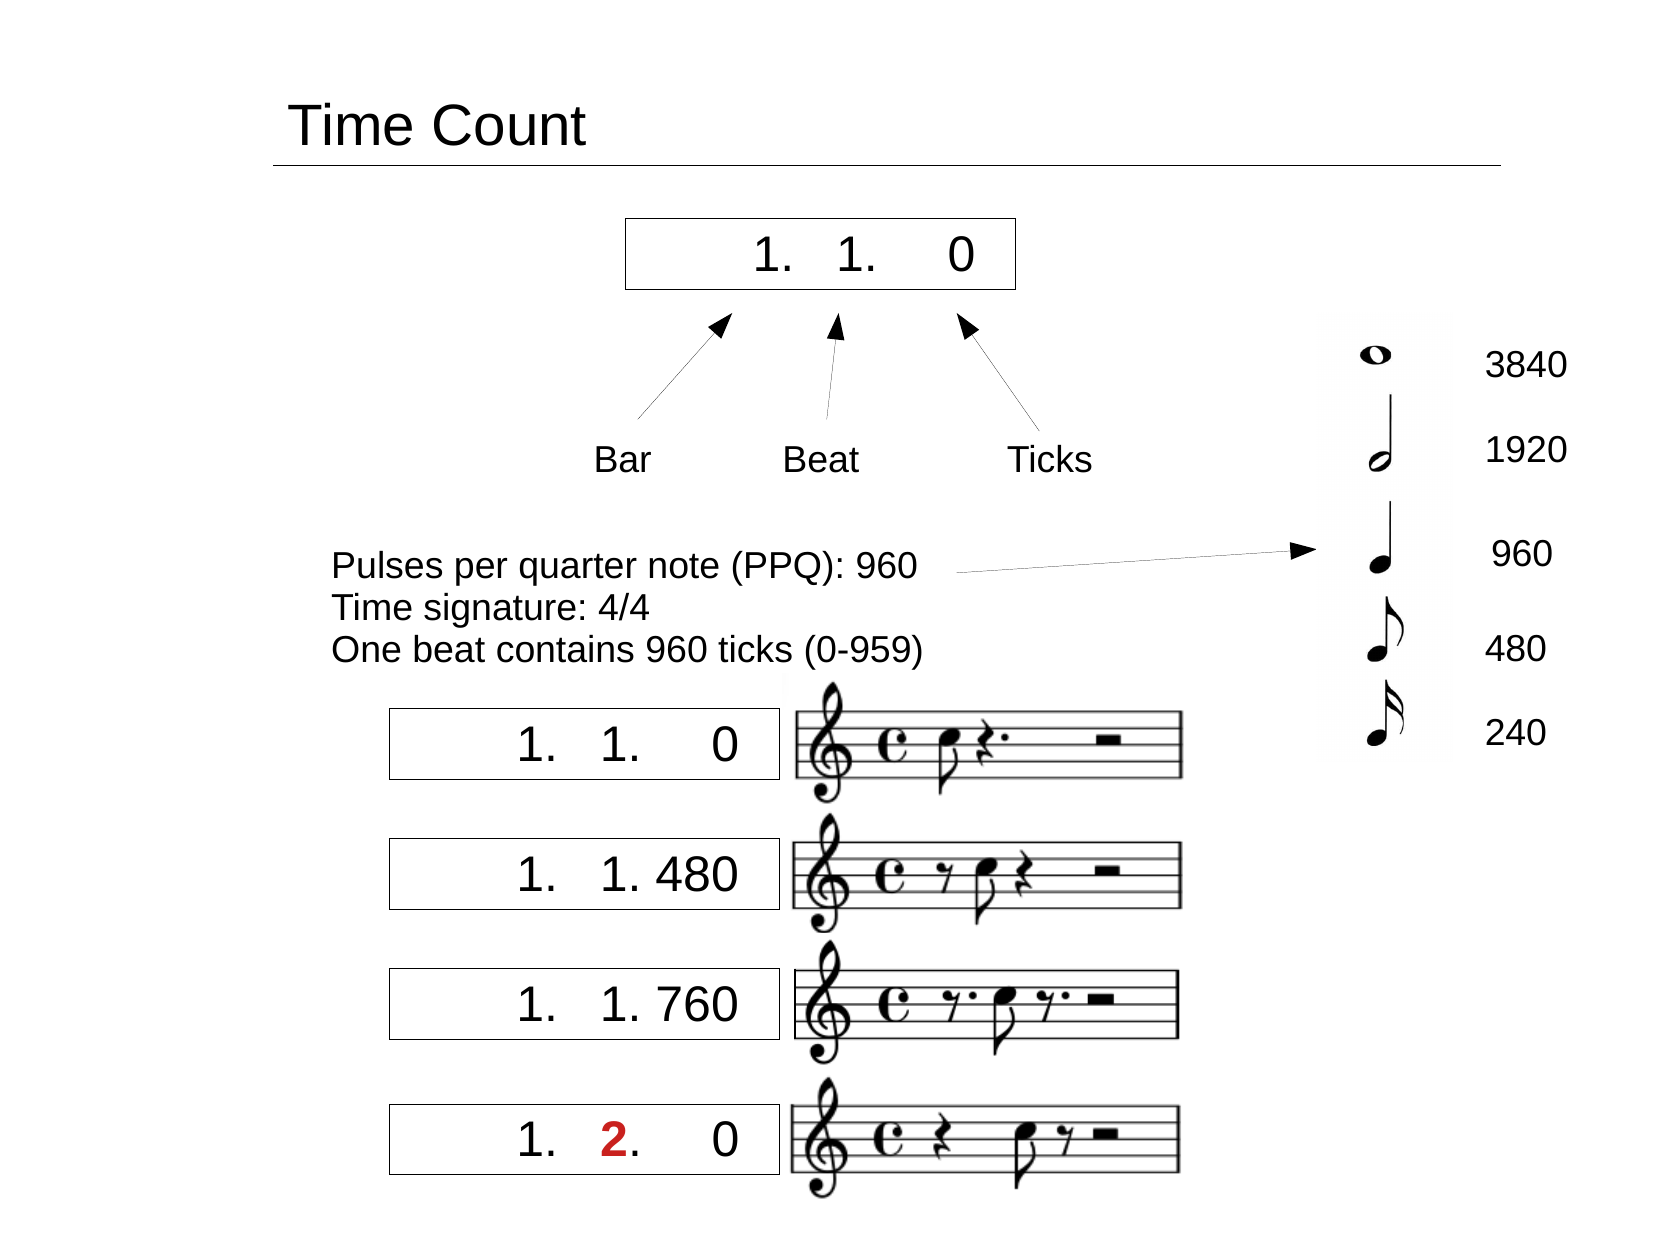

Time Count
 1. 1. 0
Bar
Beat
Ticks
960
3840
1920
480
240
Pulses per quarter note (PPQ): 960
Time signature: 4/4
One beat contains 960 ticks (0-959)
 1. 1. 0
 1. 1. 480
 1. 1. 760
 1. 2. 0